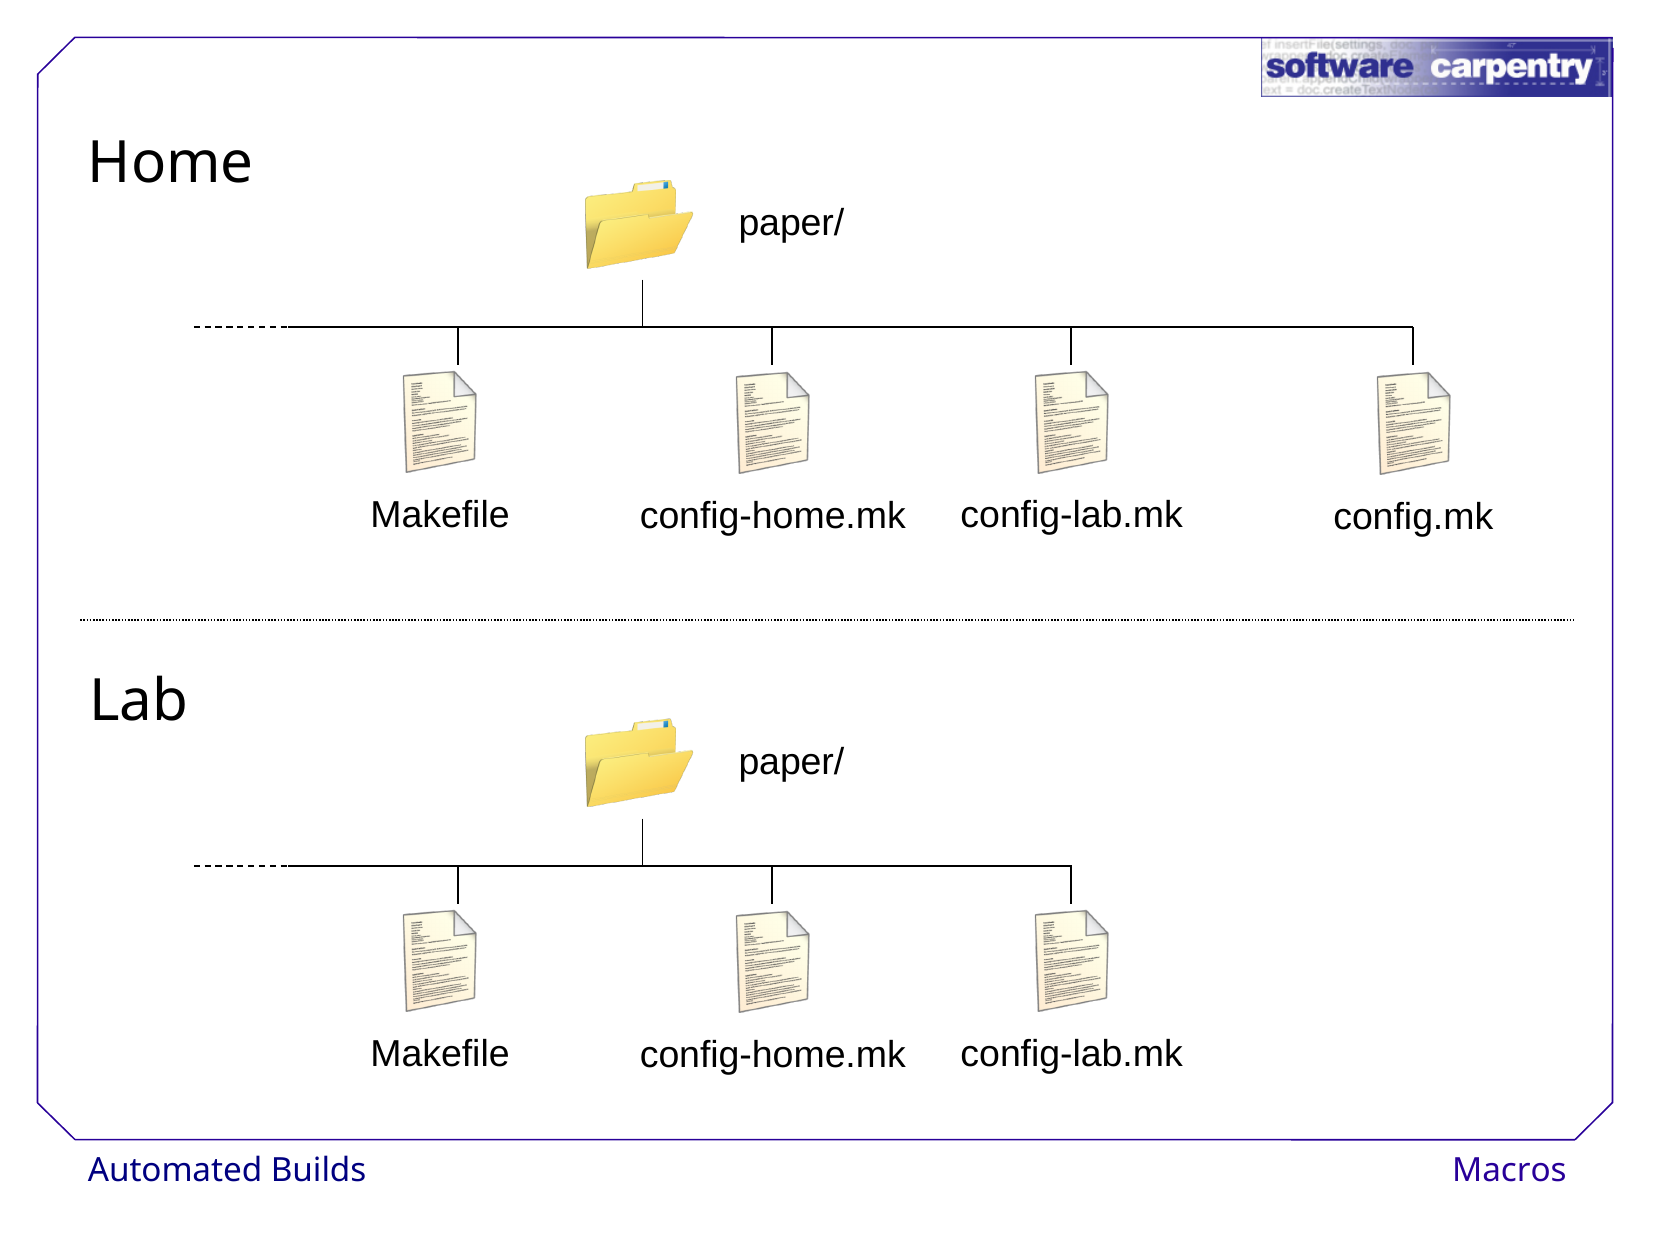

Home
paper/
Makefile
config-lab.mk
config-home.mk
config.mk
Lab
paper/
Makefile
config-lab.mk
config-home.mk